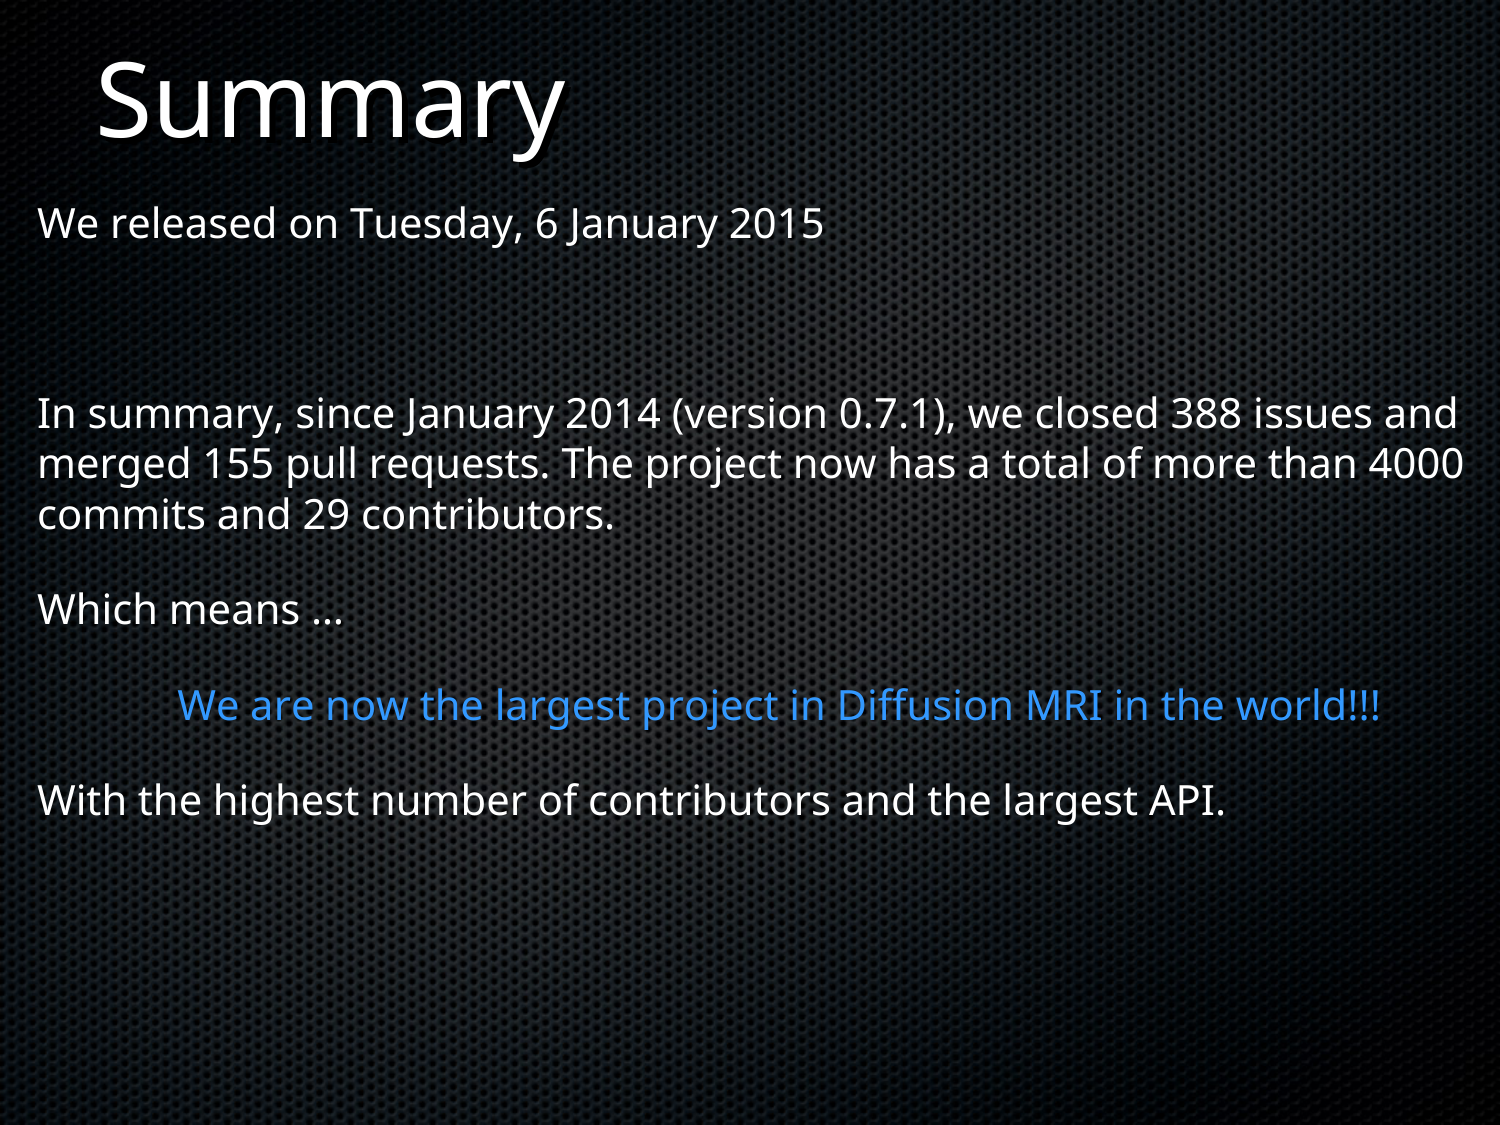

# Summary
We released on Tuesday, 6 January 2015
In summary, since January 2014 (version 0.7.1), we closed 388 issues and merged 155 pull requests. The project now has a total of more than 4000 commits and 29 contributors.
Which means …
We are now the largest project in Diffusion MRI in the world!!!
With the highest number of contributors and the largest API.